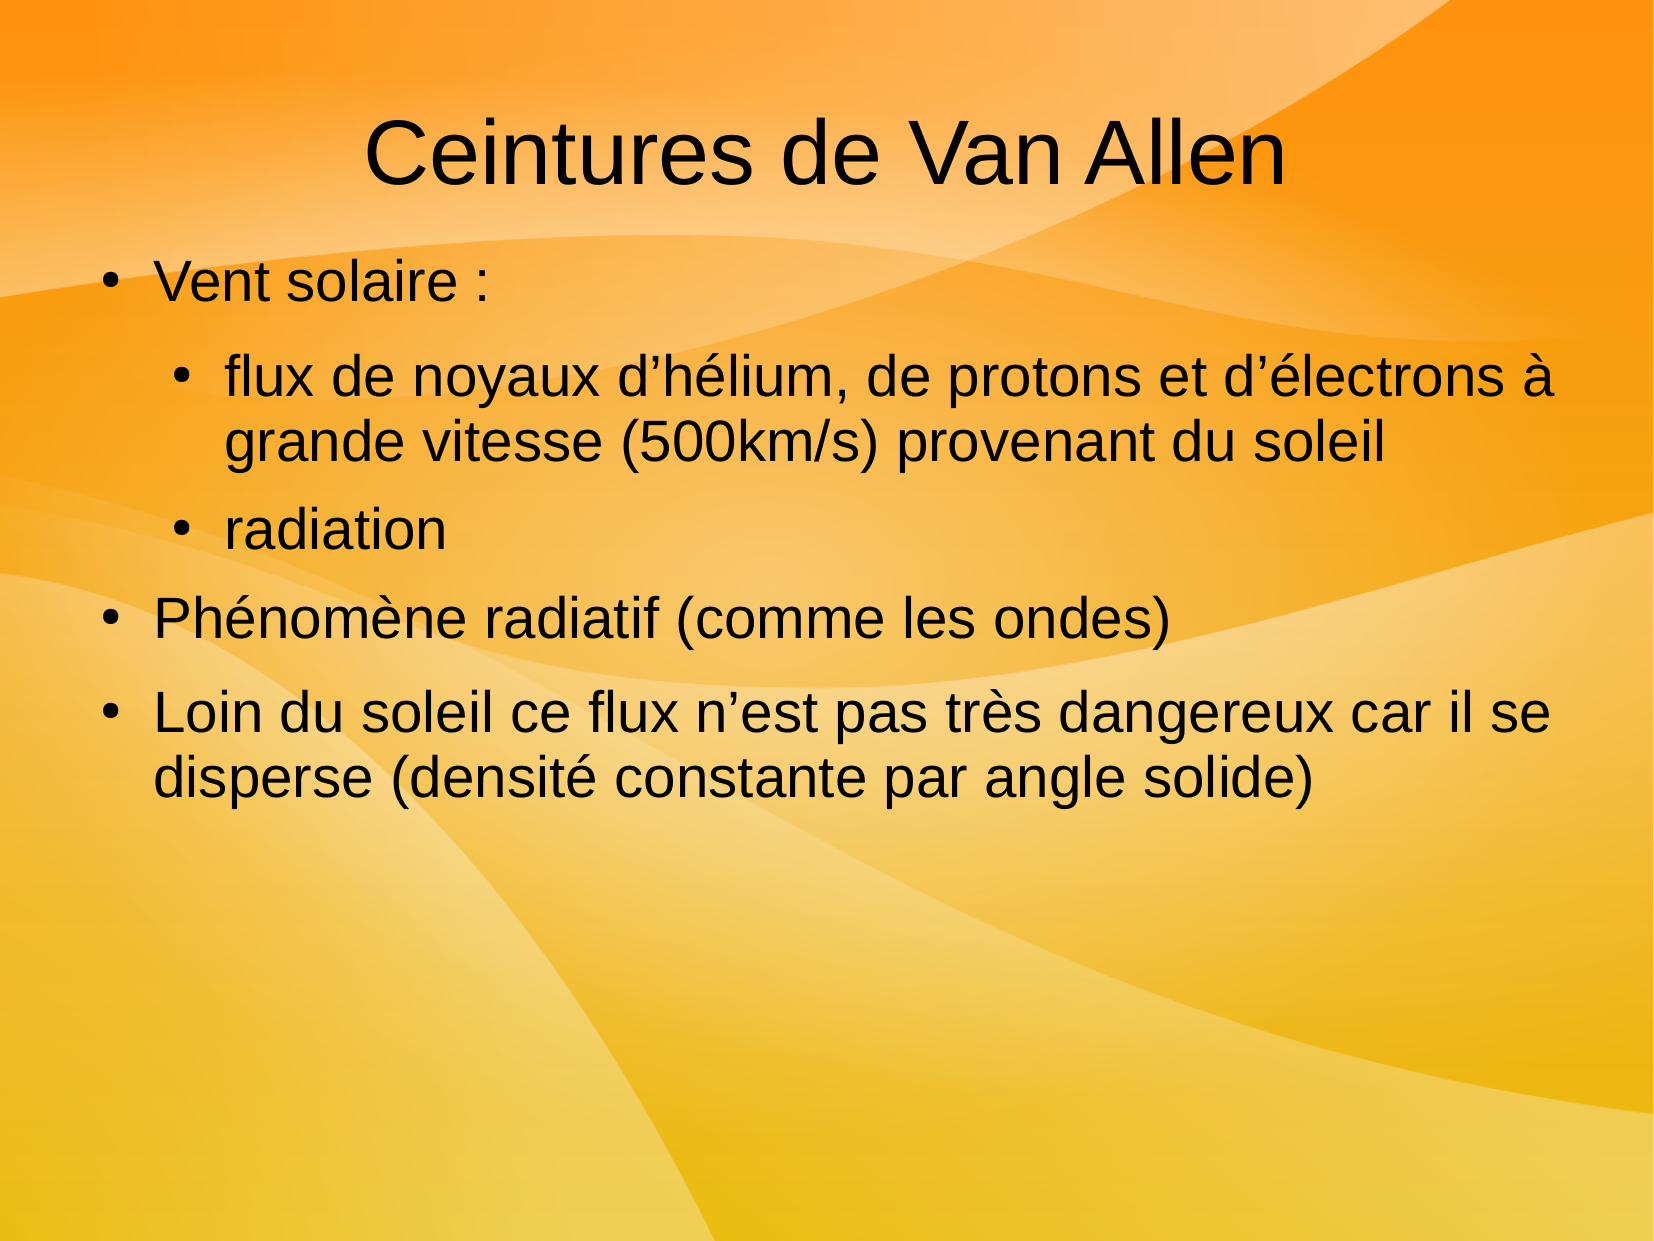

# Ceintures de Van Allen
Vent solaire :
flux de noyaux d’hélium, de protons et d’électrons à grande vitesse (500km/s) provenant du soleil
radiation
Phénomène radiatif (comme les ondes)
Loin du soleil ce flux n’est pas très dangereux car il se disperse (densité constante par angle solide)